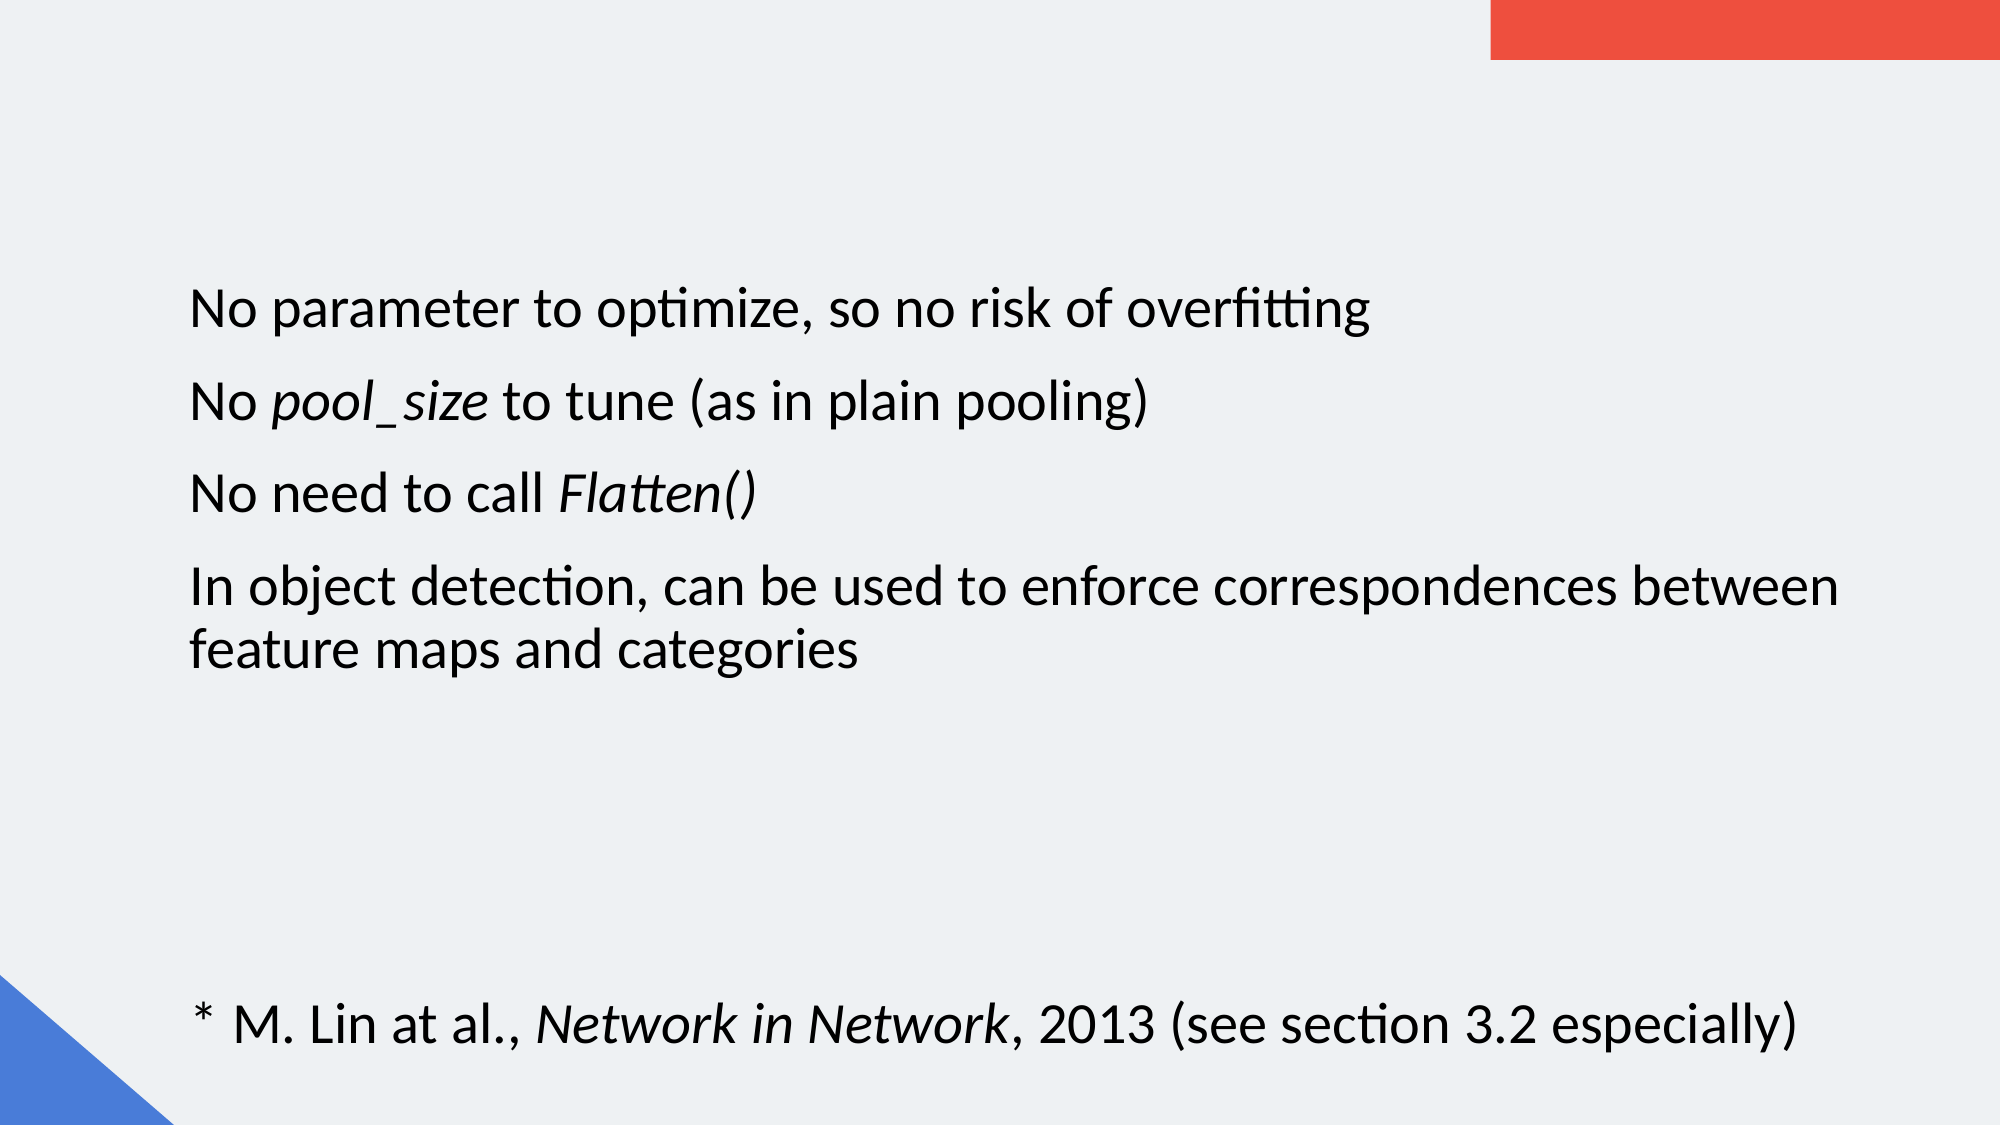

#
No parameter to optimize, so no risk of overfitting
No pool_size to tune (as in plain pooling)
No need to call Flatten()
In object detection, can be used to enforce correspondences between feature maps and categories
* M. Lin at al., Network in Network, 2013 (see section 3.2 especially)